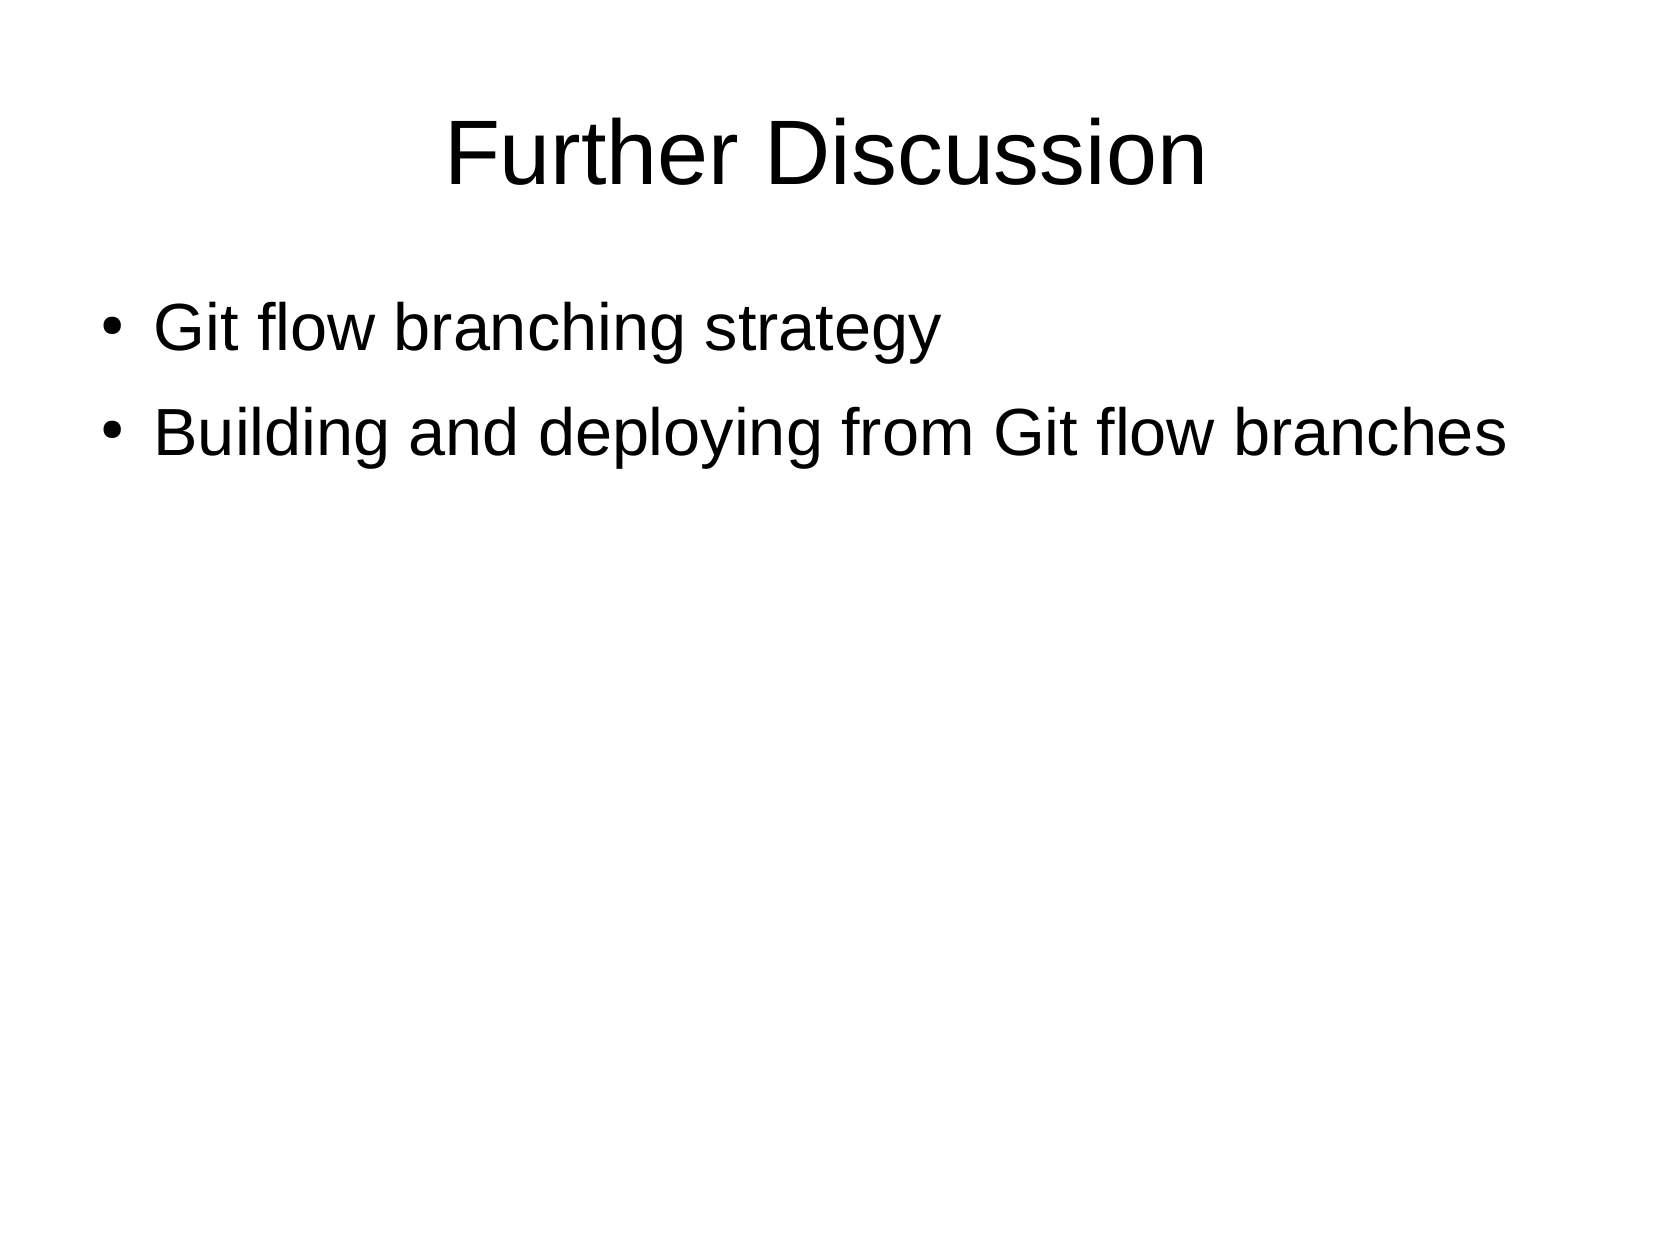

# Further Discussion
Git flow branching strategy
Building and deploying from Git flow branches